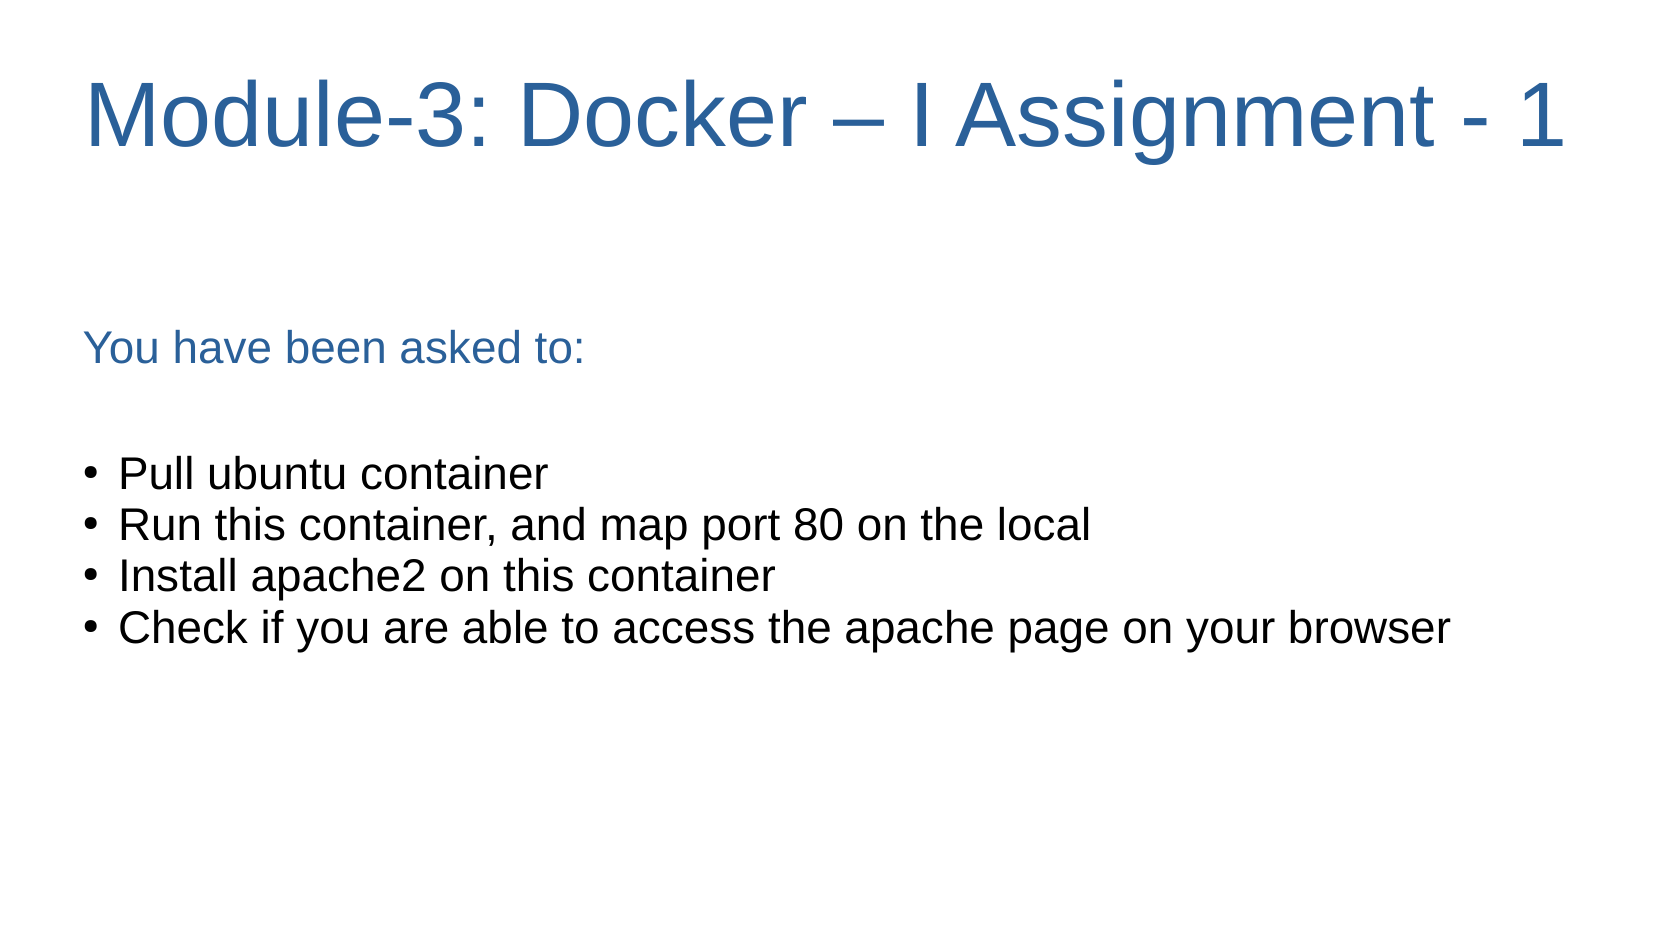

# Module-3: Docker – I Assignment - 1
You have been asked to:
Pull ubuntu container
Run this container, and map port 80 on the local
Install apache2 on this container
Check if you are able to access the apache page on your browser